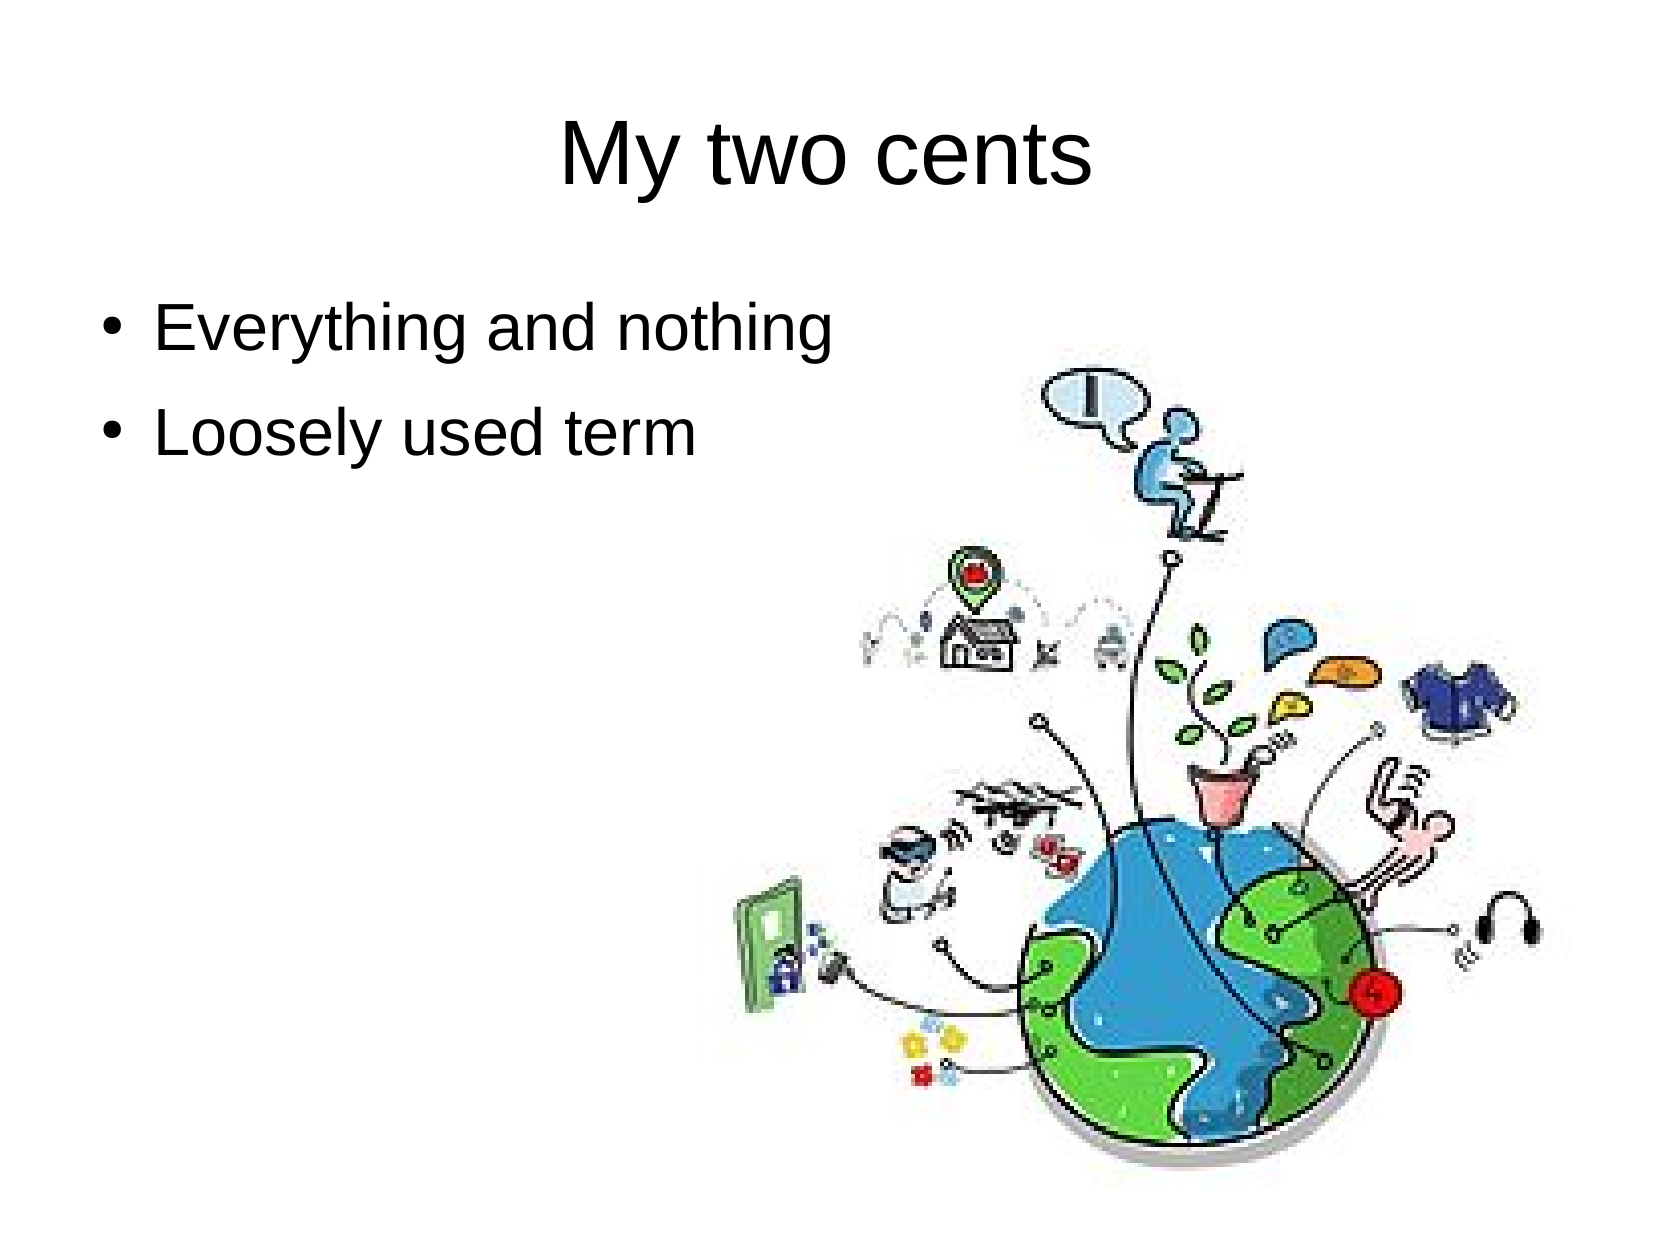

# My two cents
Everything and nothing
Loosely used term